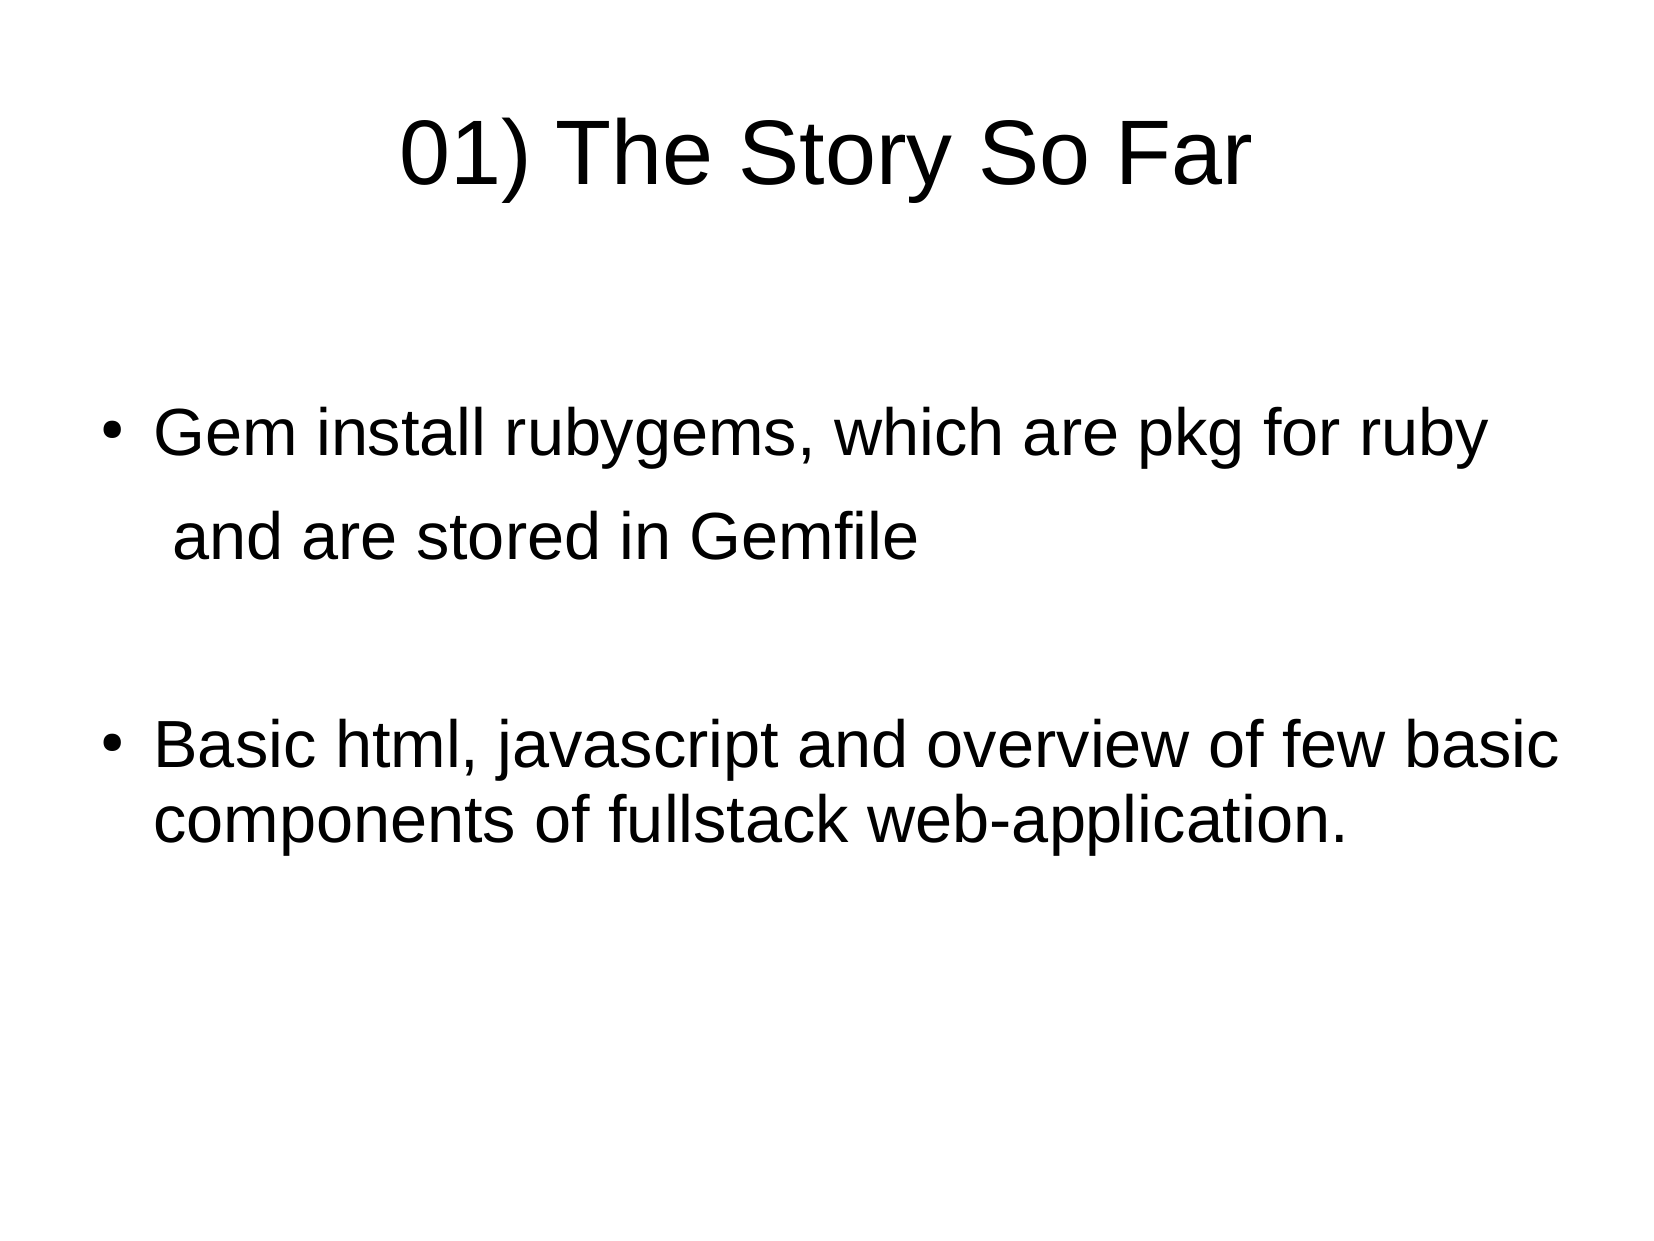

# 01) The Story So Far
Gem install rubygems, which are pkg for ruby
 and are stored in Gemfile
Basic html, javascript and overview of few basic components of fullstack web-application.